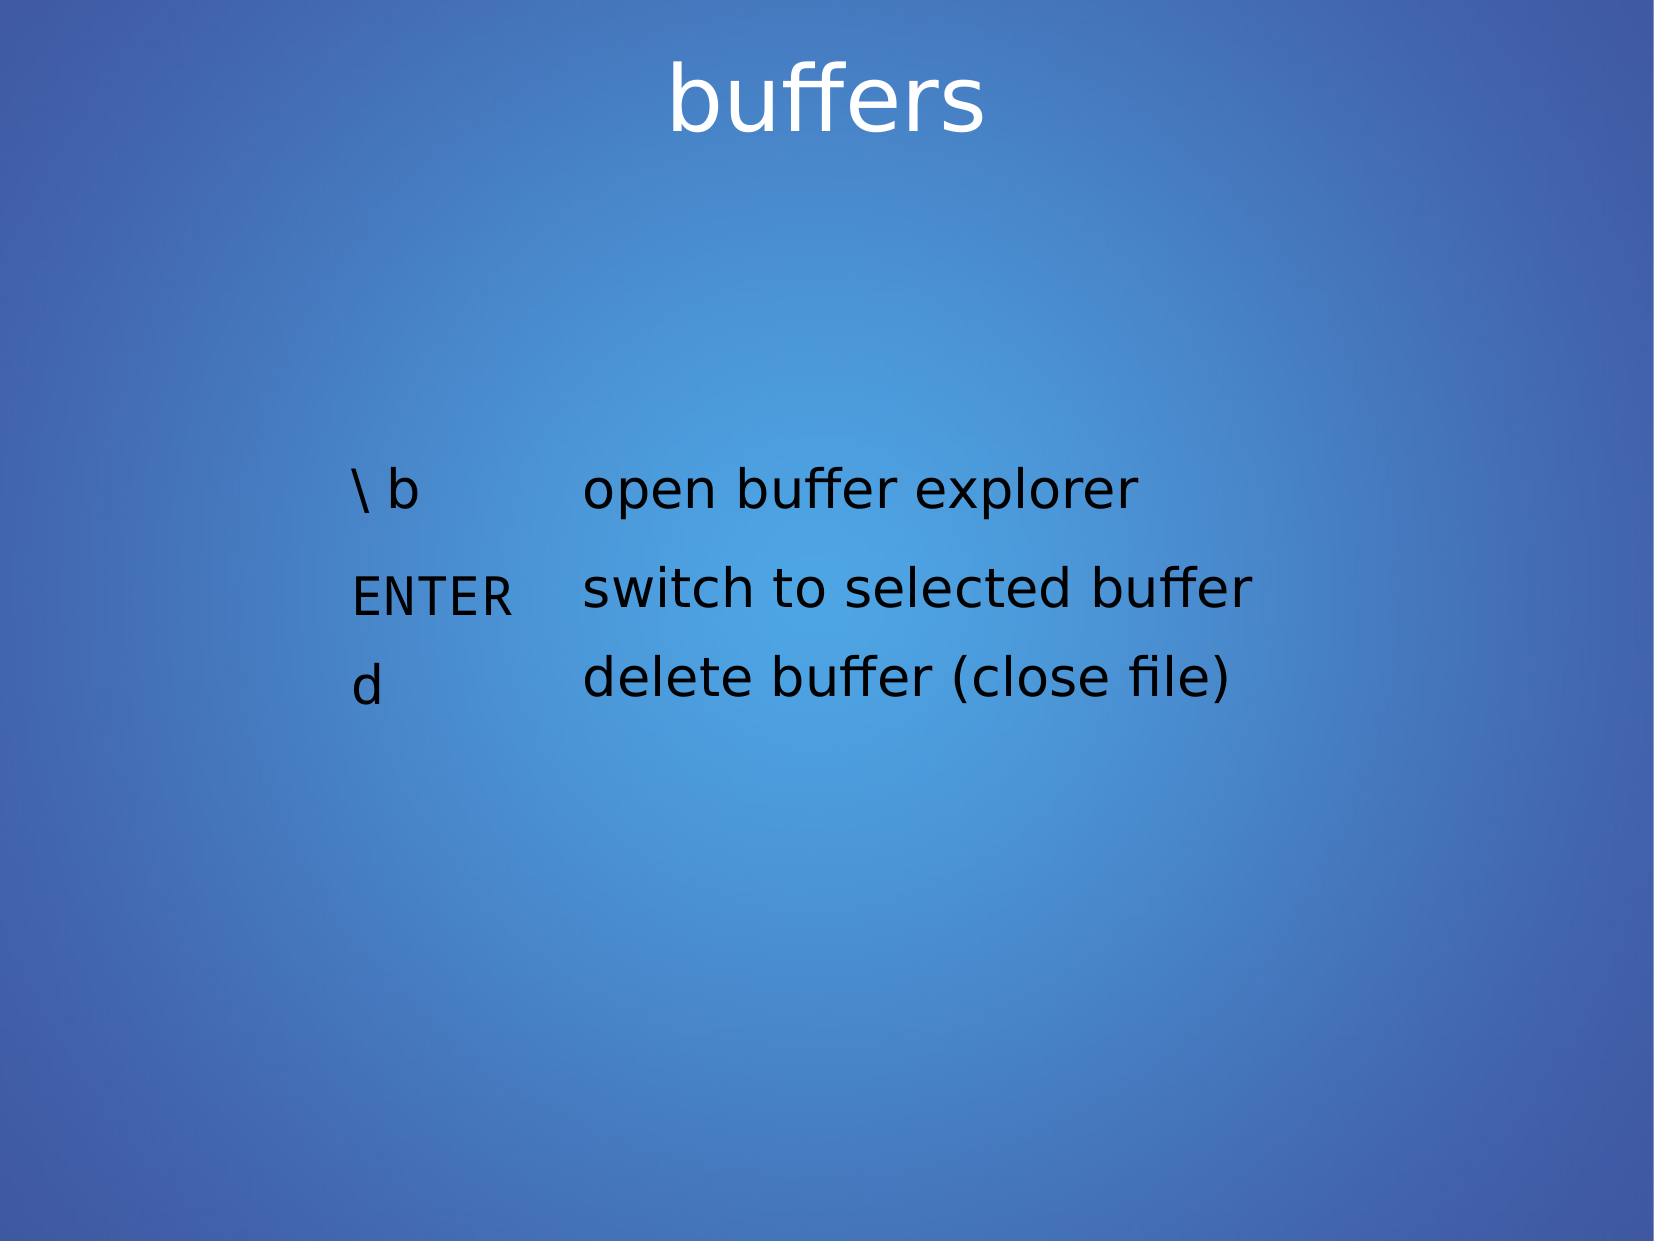

# buffers
| \ b | open buffer explorer |
| --- | --- |
| ENTER | switch to selected buffer |
| d | delete buffer (close file) |